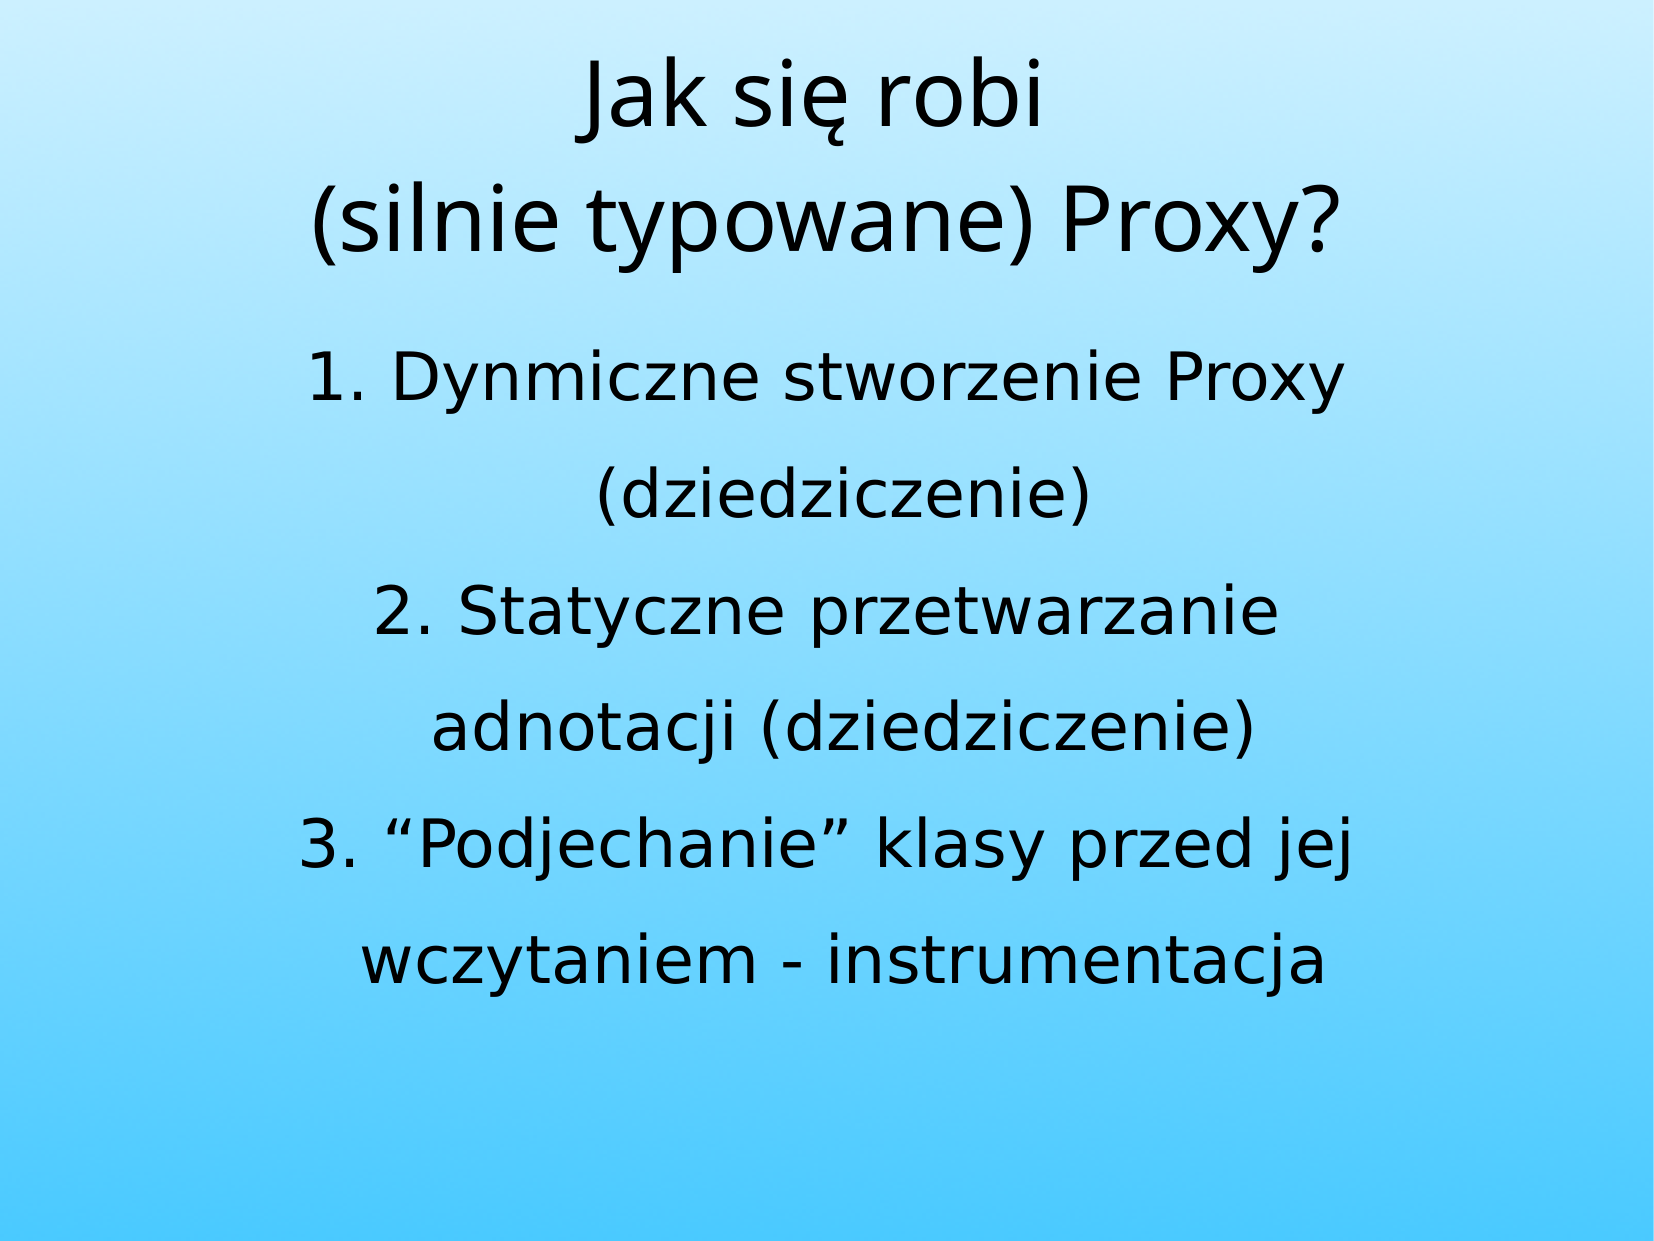

Jak się robi
(silnie typowane) Proxy?
# Dynmiczne stworzenie Proxy (dziedziczenie)
 Statyczne przetwarzanie adnotacji (dziedziczenie)
 “Podjechanie” klasy przed jej wczytaniem - instrumentacja